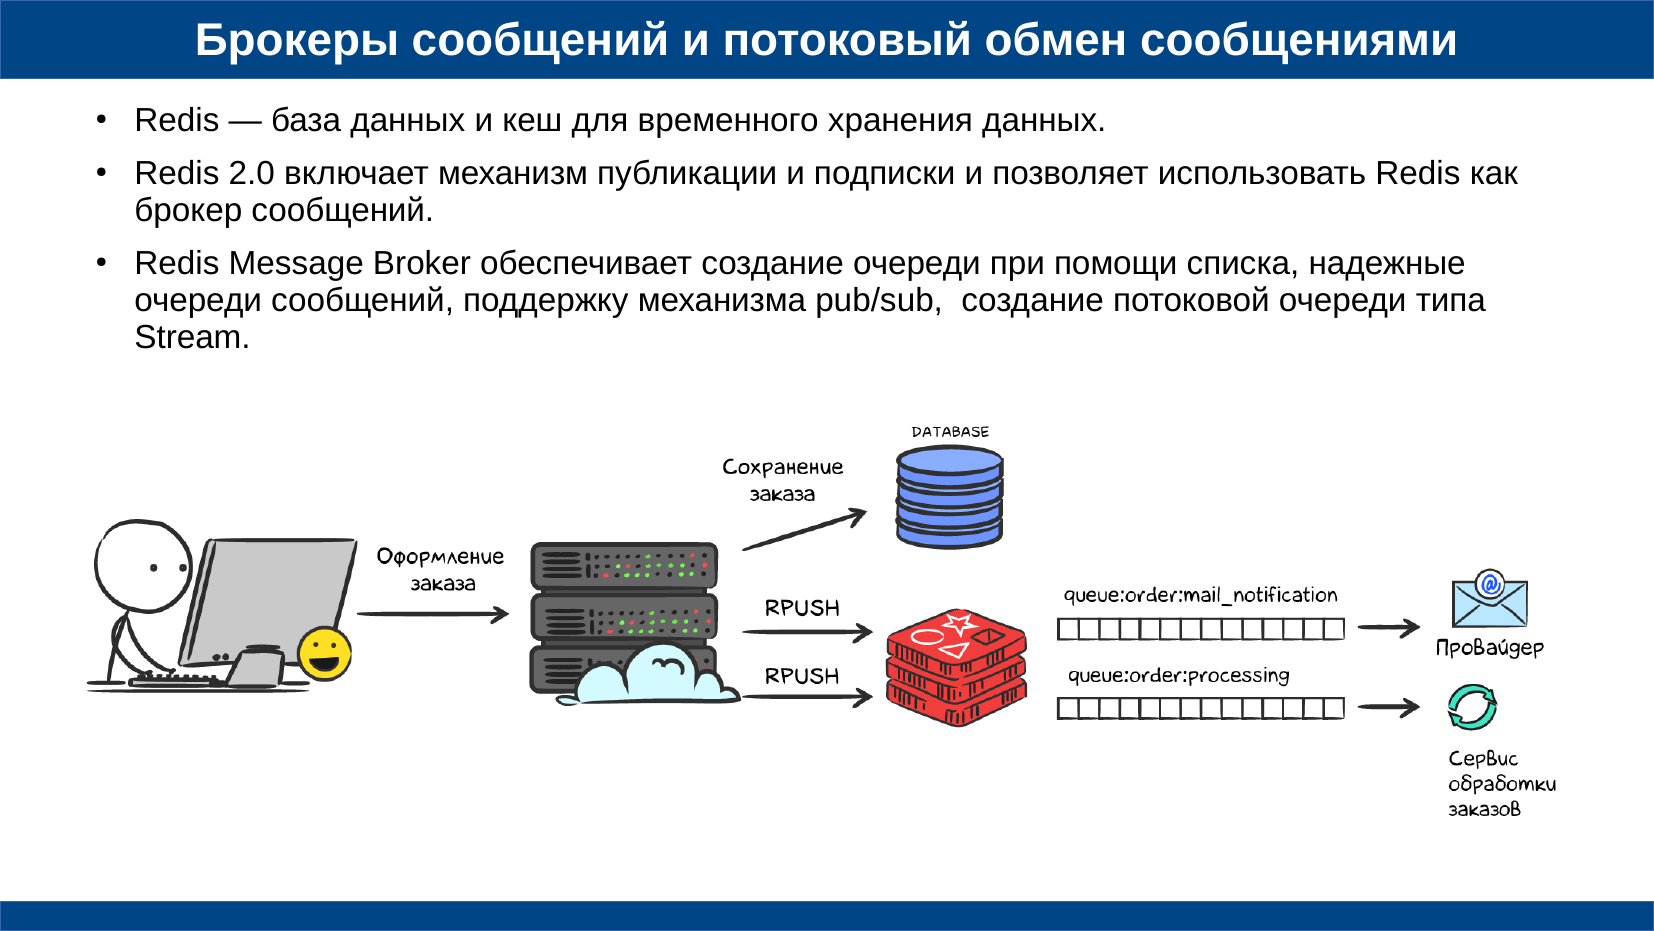

# Брокеры сообщений и потоковый обмен сообщениями
Redis — база данных и кеш для временного хранения данных.
Redis 2.0 включает механизм публикации и подписки и позволяет использовать Redis как брокер сообщений.
Redis Message Broker обеспечивает создание очереди при помощи списка, надежные очереди сообщений, поддержку механизма pub/sub, создание потоковой очереди типа Stream.